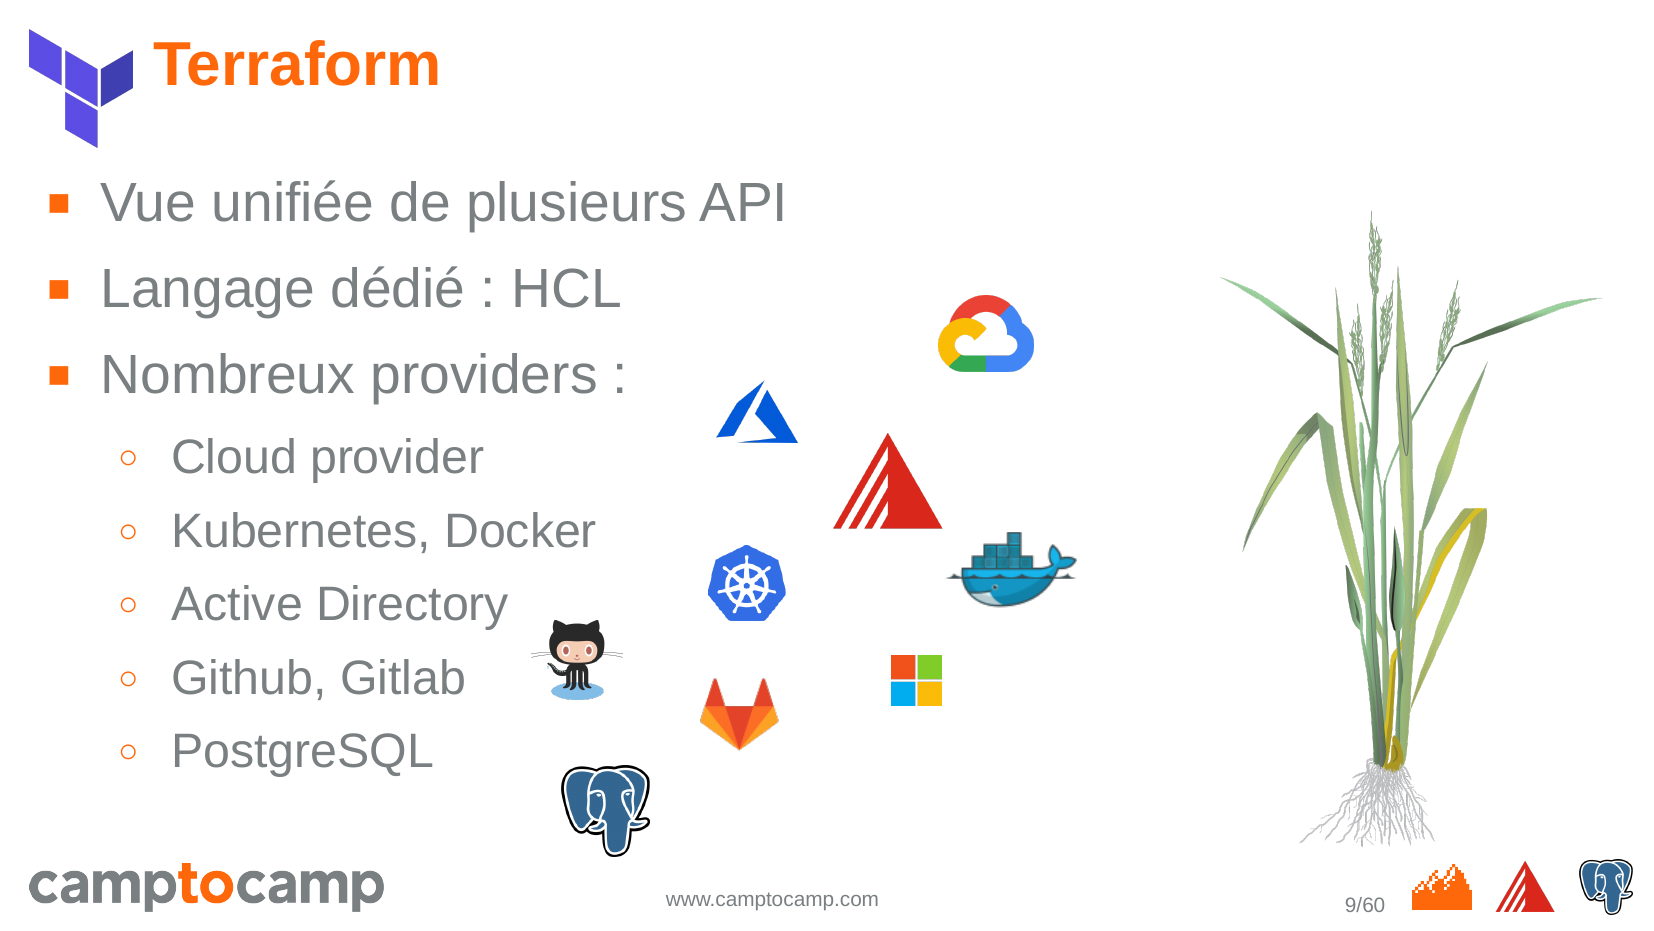

# Terraform
Vue unifiée de plusieurs API
Langage dédié : HCL
Nombreux providers :
Cloud provider
Kubernetes, Docker
Active Directory
Github, Gitlab
PostgreSQL